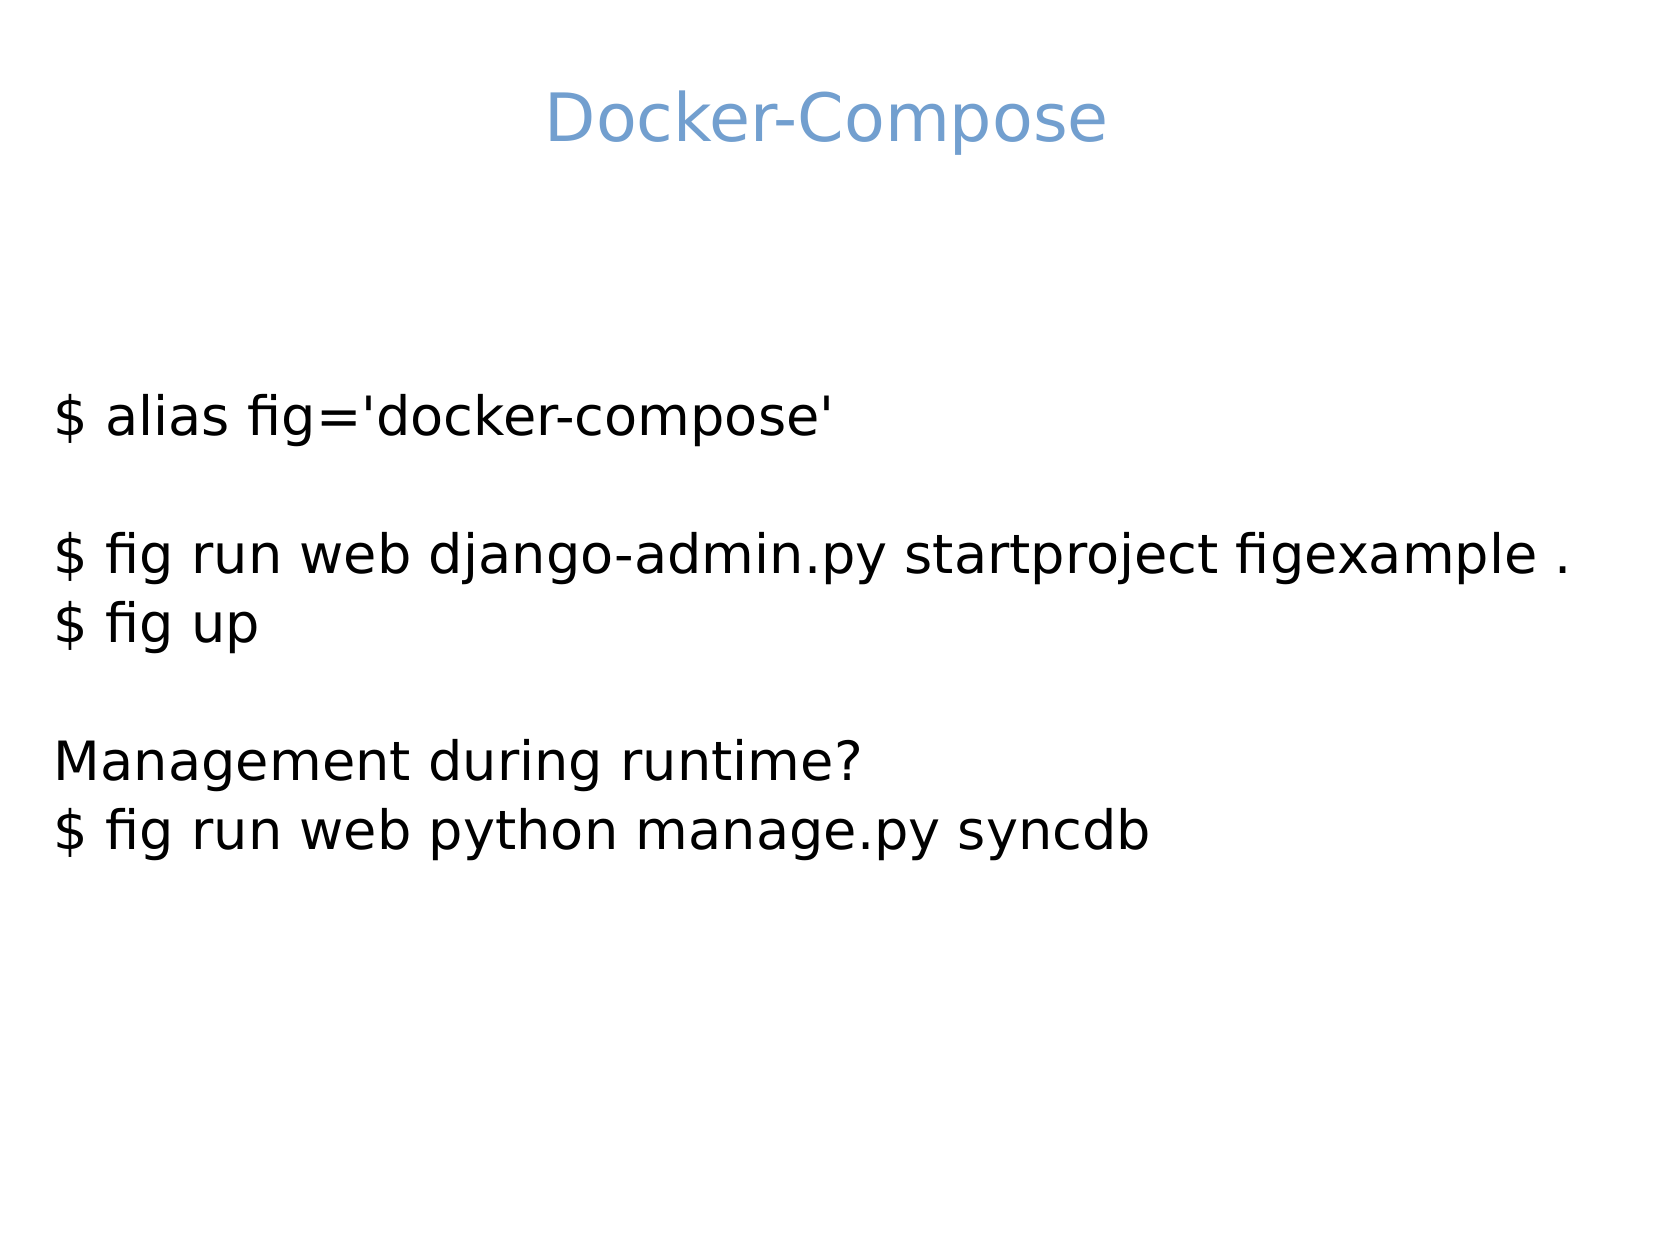

Docker-Compose
$ alias fig='docker-compose'
$ fig run web django-admin.py startproject figexample .
$ fig up
Management during runtime?
$ fig run web python manage.py syncdb